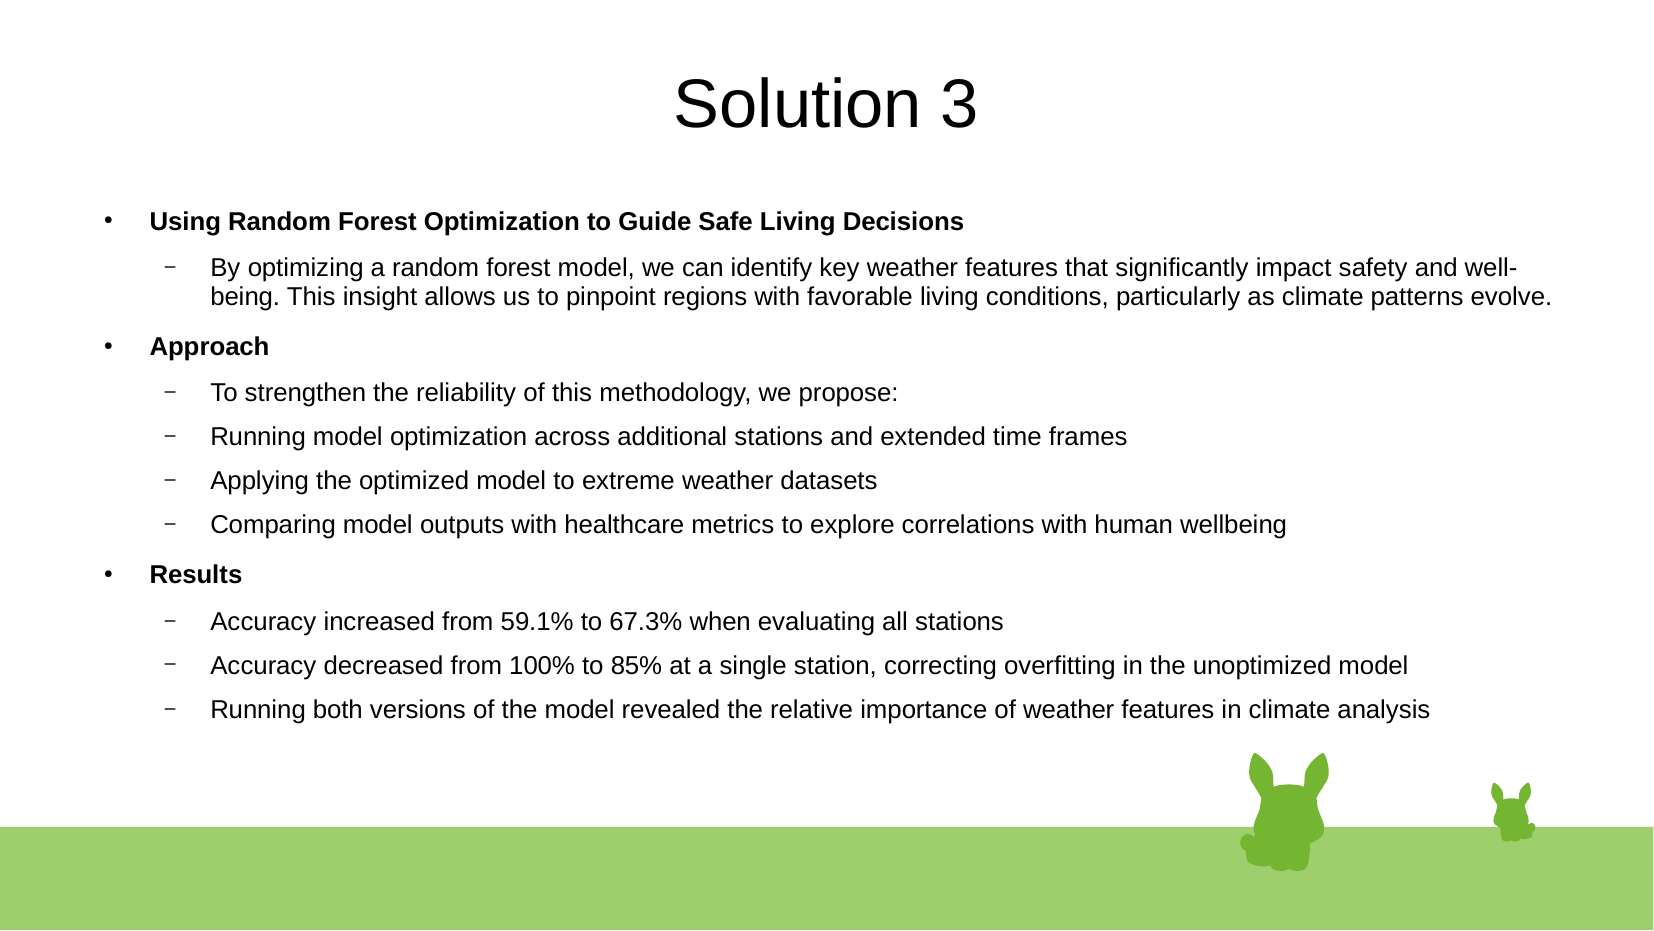

# Solution 3
Using Random Forest Optimization to Guide Safe Living Decisions
By optimizing a random forest model, we can identify key weather features that significantly impact safety and well-being. This insight allows us to pinpoint regions with favorable living conditions, particularly as climate patterns evolve.
Approach
To strengthen the reliability of this methodology, we propose:
Running model optimization across additional stations and extended time frames
Applying the optimized model to extreme weather datasets
Comparing model outputs with healthcare metrics to explore correlations with human wellbeing
Results
Accuracy increased from 59.1% to 67.3% when evaluating all stations
Accuracy decreased from 100% to 85% at a single station, correcting overfitting in the unoptimized model
Running both versions of the model revealed the relative importance of weather features in climate analysis